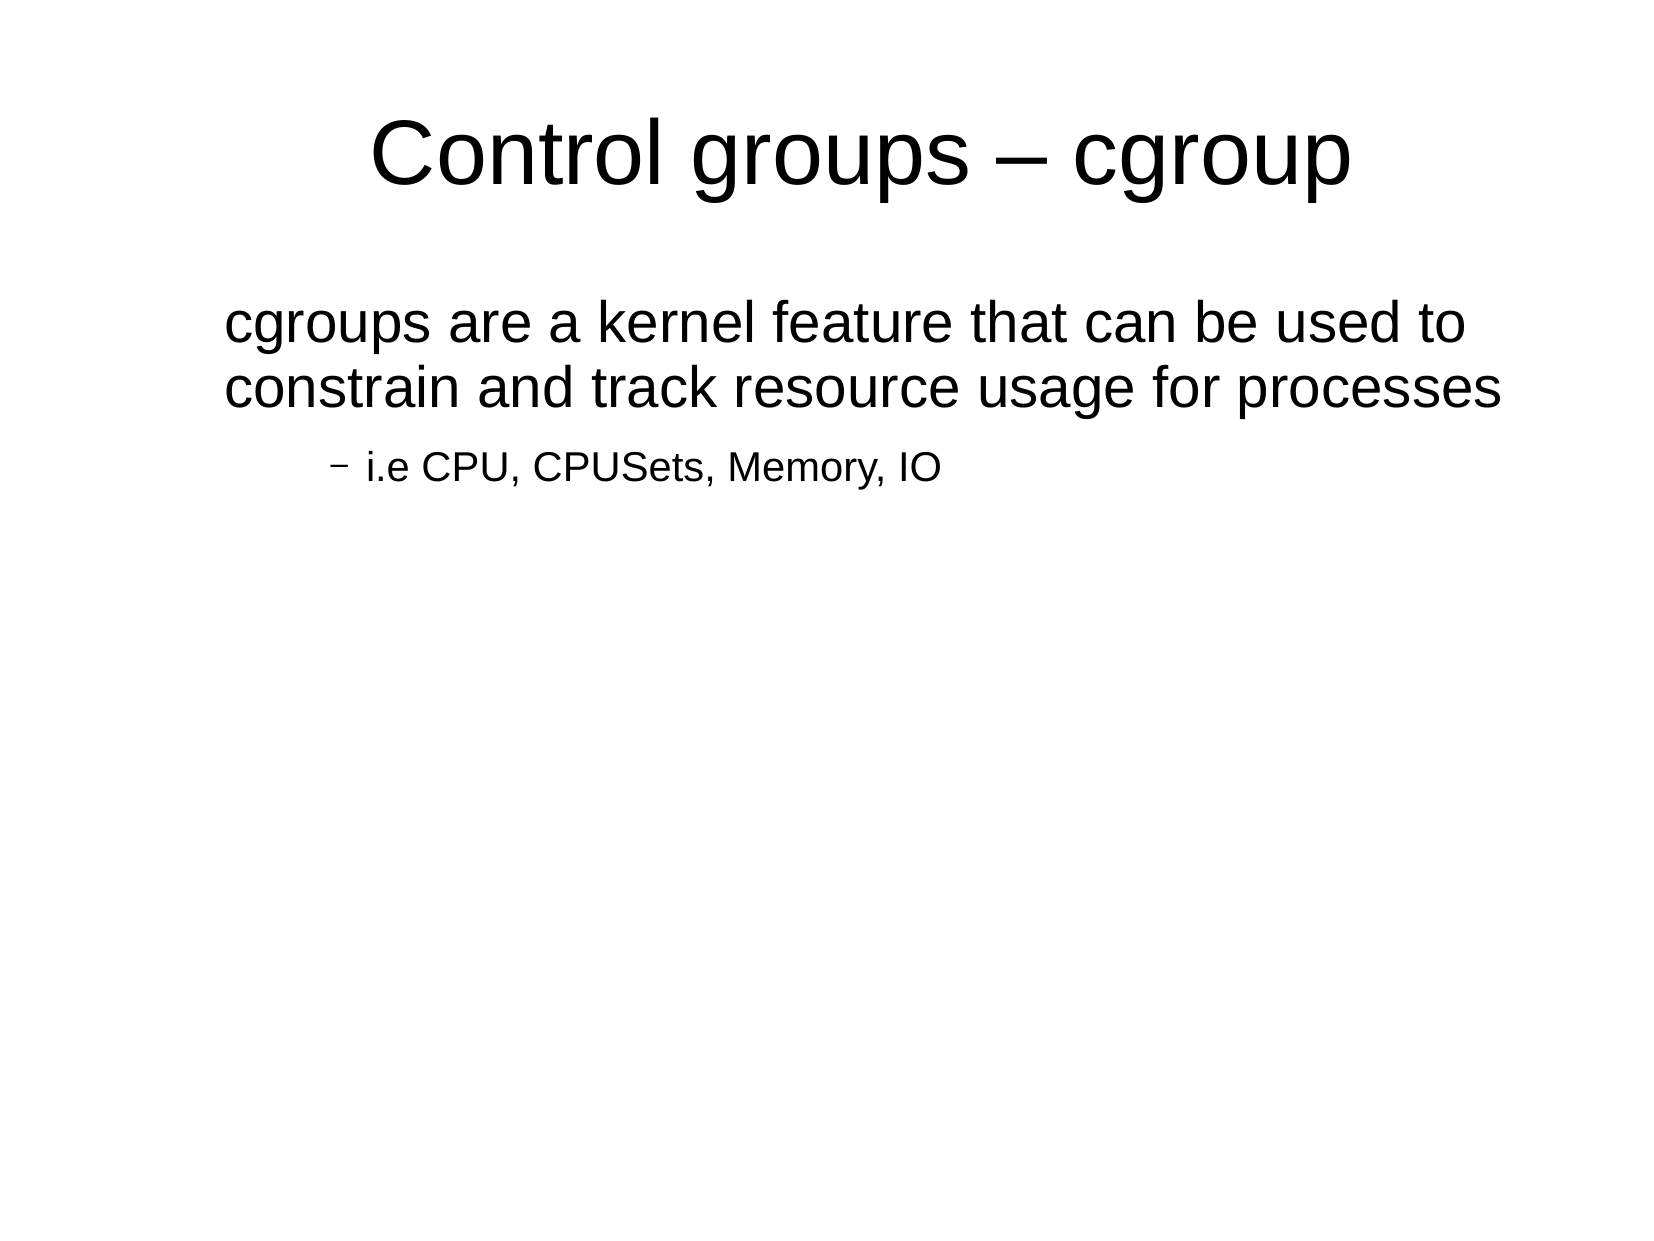

# Control groups – cgroup
cgroups are a kernel feature that can be used to constrain and track resource usage for processes
i.e CPU, CPUSets, Memory, IO